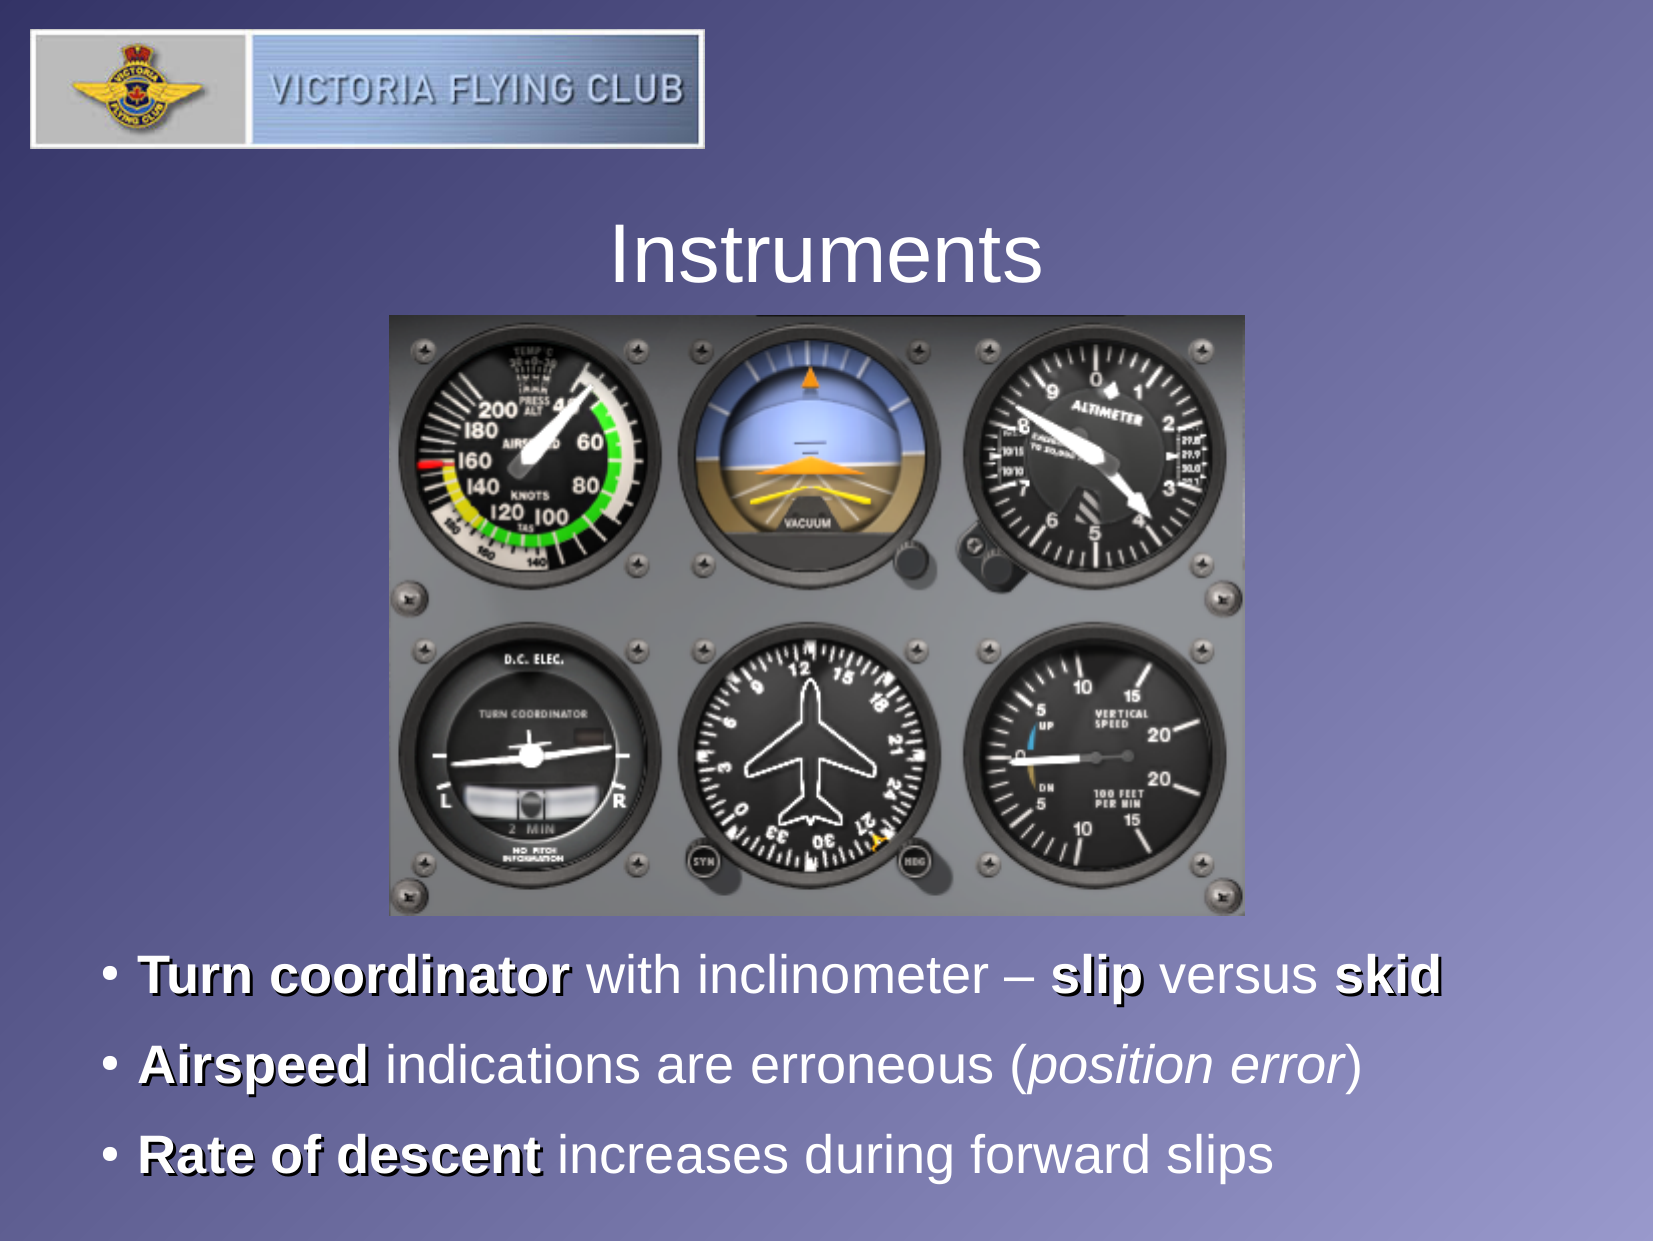

# Instruments
Turn coordinator with inclinometer – slip versus skid
Airspeed indications are erroneous (position error)
Rate of descent increases during forward slips